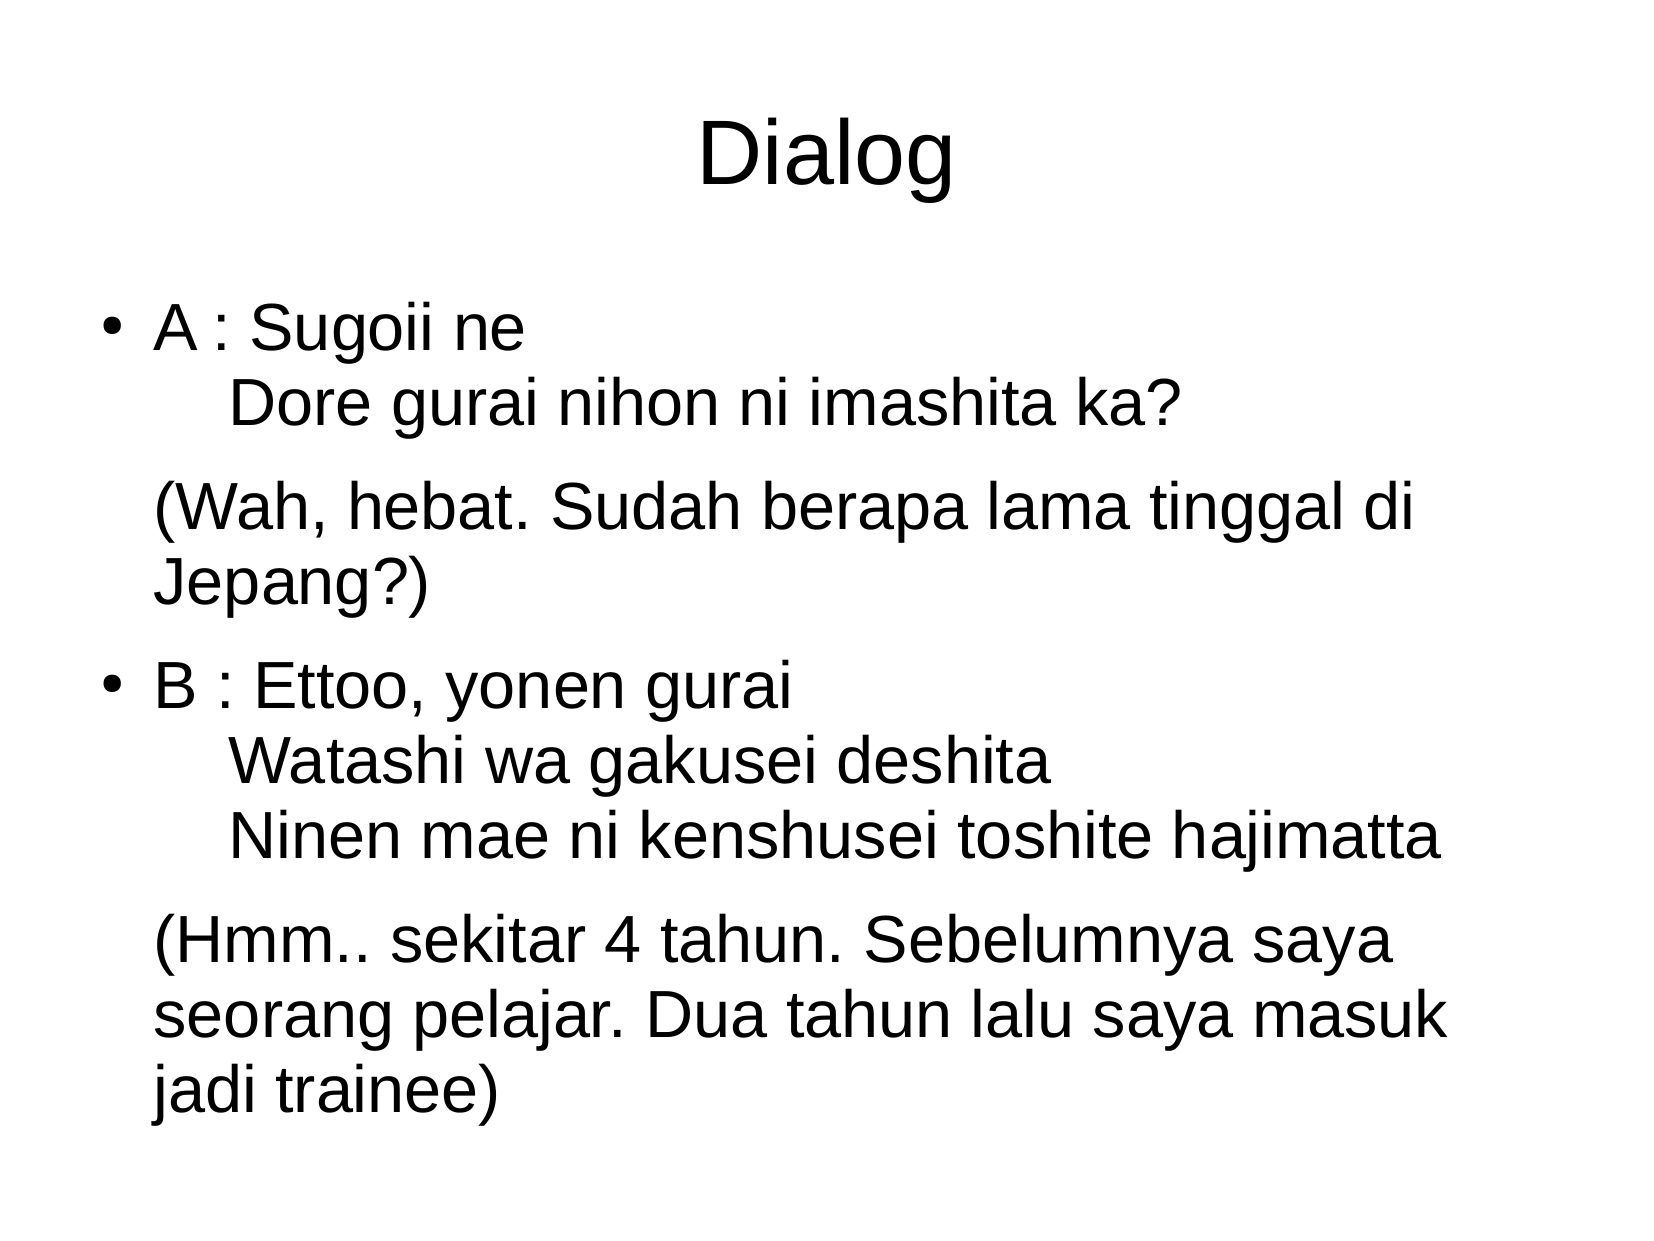

# Dialog
A : Sugoii ne
	Dore gurai nihon ni imashita ka?
(Wah, hebat. Sudah berapa lama tinggal di Jepang?)
B : Ettoo, yonen gurai
	Watashi wa gakusei deshita
	Ninen mae ni kenshusei toshite hajimatta
(Hmm.. sekitar 4 tahun. Sebelumnya saya seorang pelajar. Dua tahun lalu saya masuk jadi trainee)